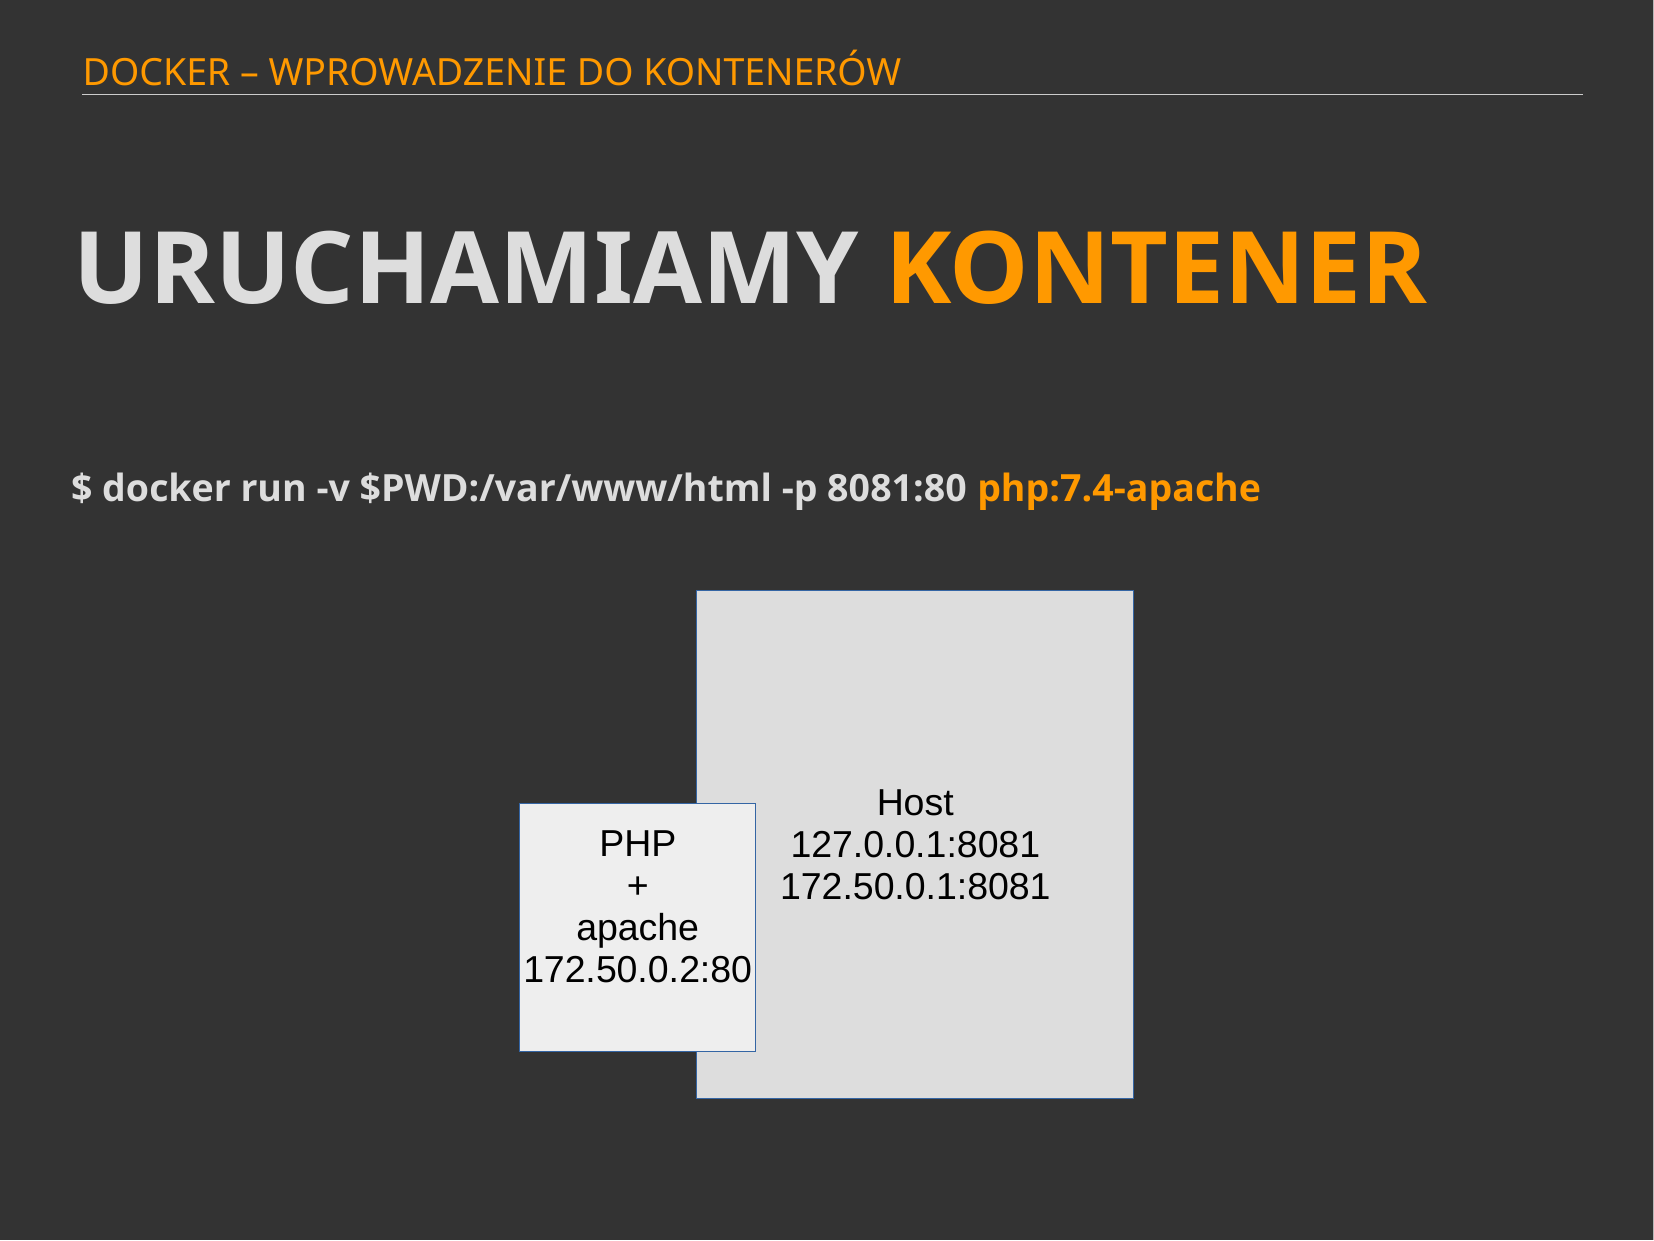

# DOCKER – WPROWADZENIE DO KONTENERÓW
$ docker run -v $PWD:/var/www/html -p 8081:80 php:7.4-apache
URUCHAMIAMY KONTENER
Host
127.0.0.1:8081
172.50.0.1:8081
PHP
+
apache
172.50.0.2:80